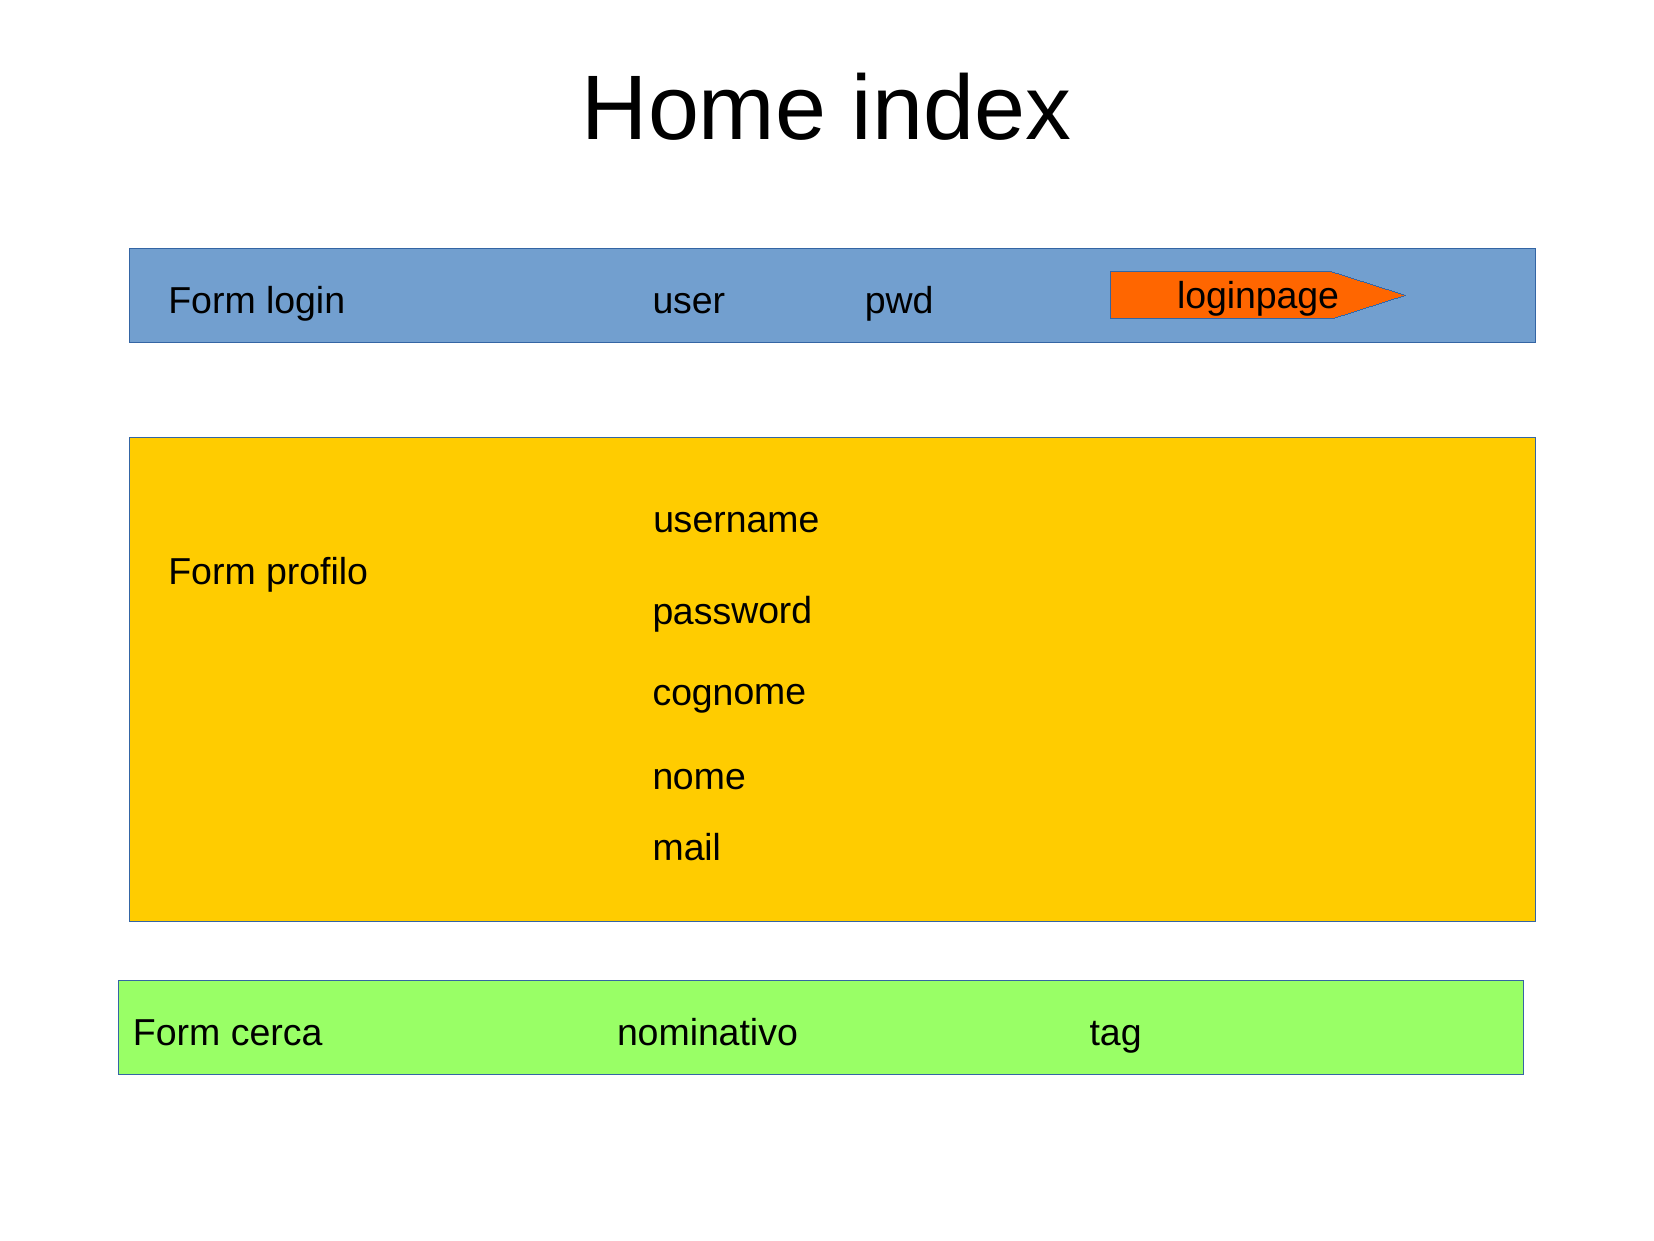

# Home index
Form login
user
pwd
loginpage
username
Form profilo
password
cognome
nome
mail
Form cerca
nominativo
tag